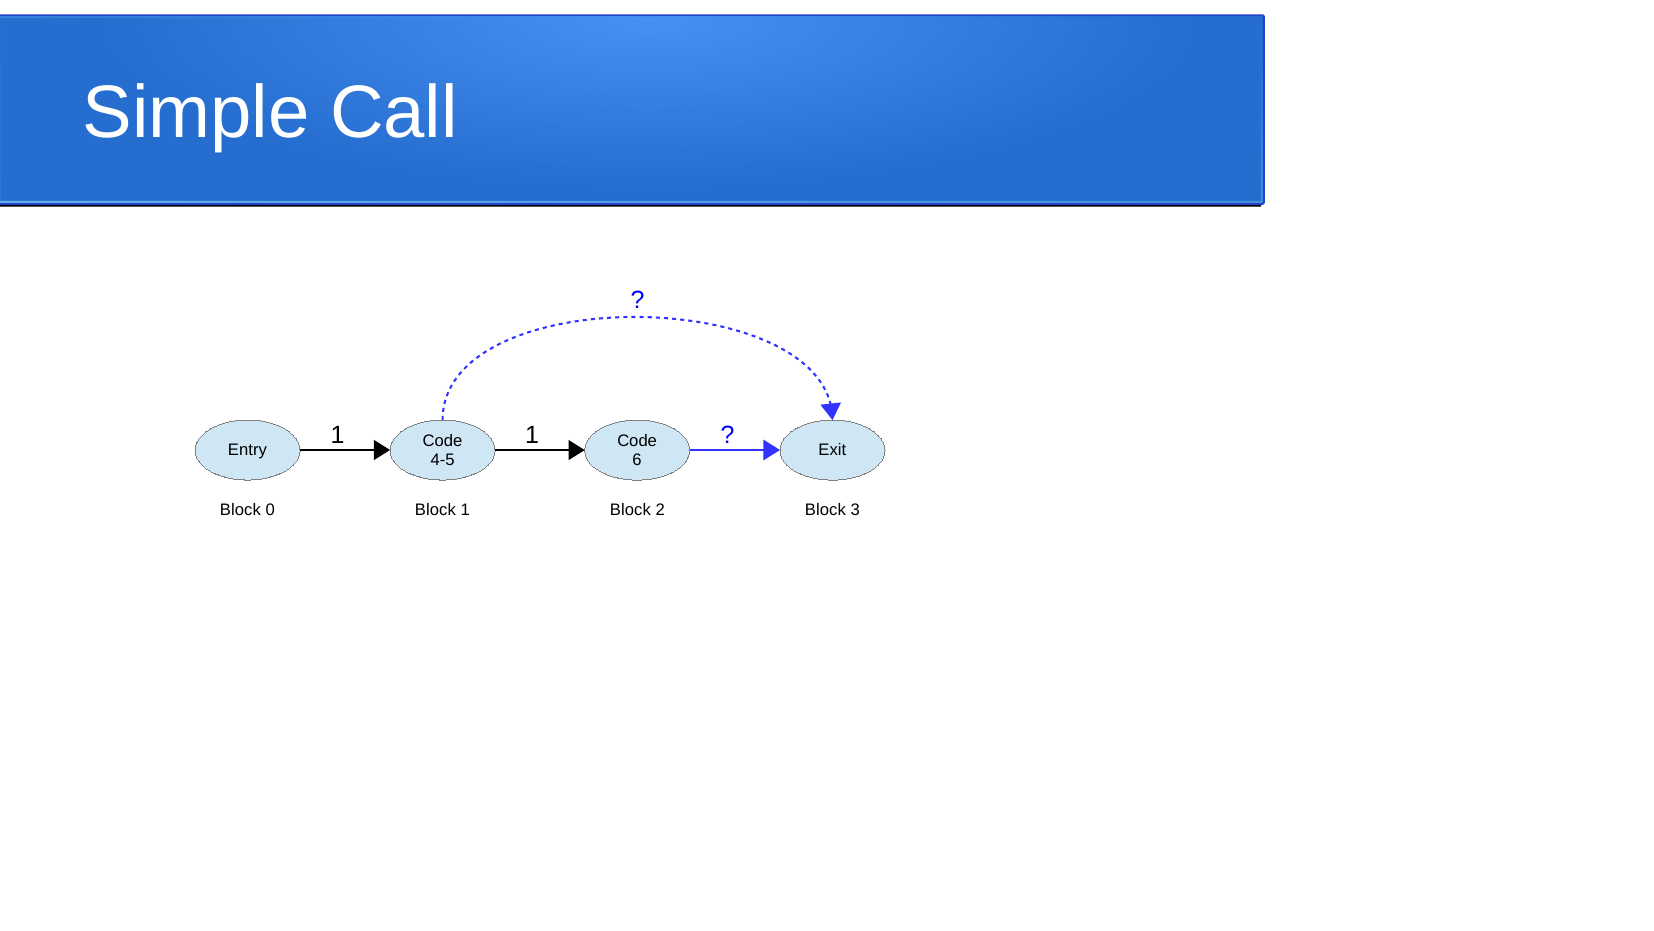

# Simple Call
?
1
1
?
Entry
Code
4-5
Code
6
Exit
Block 0
Block 1
Block 2
Block 3